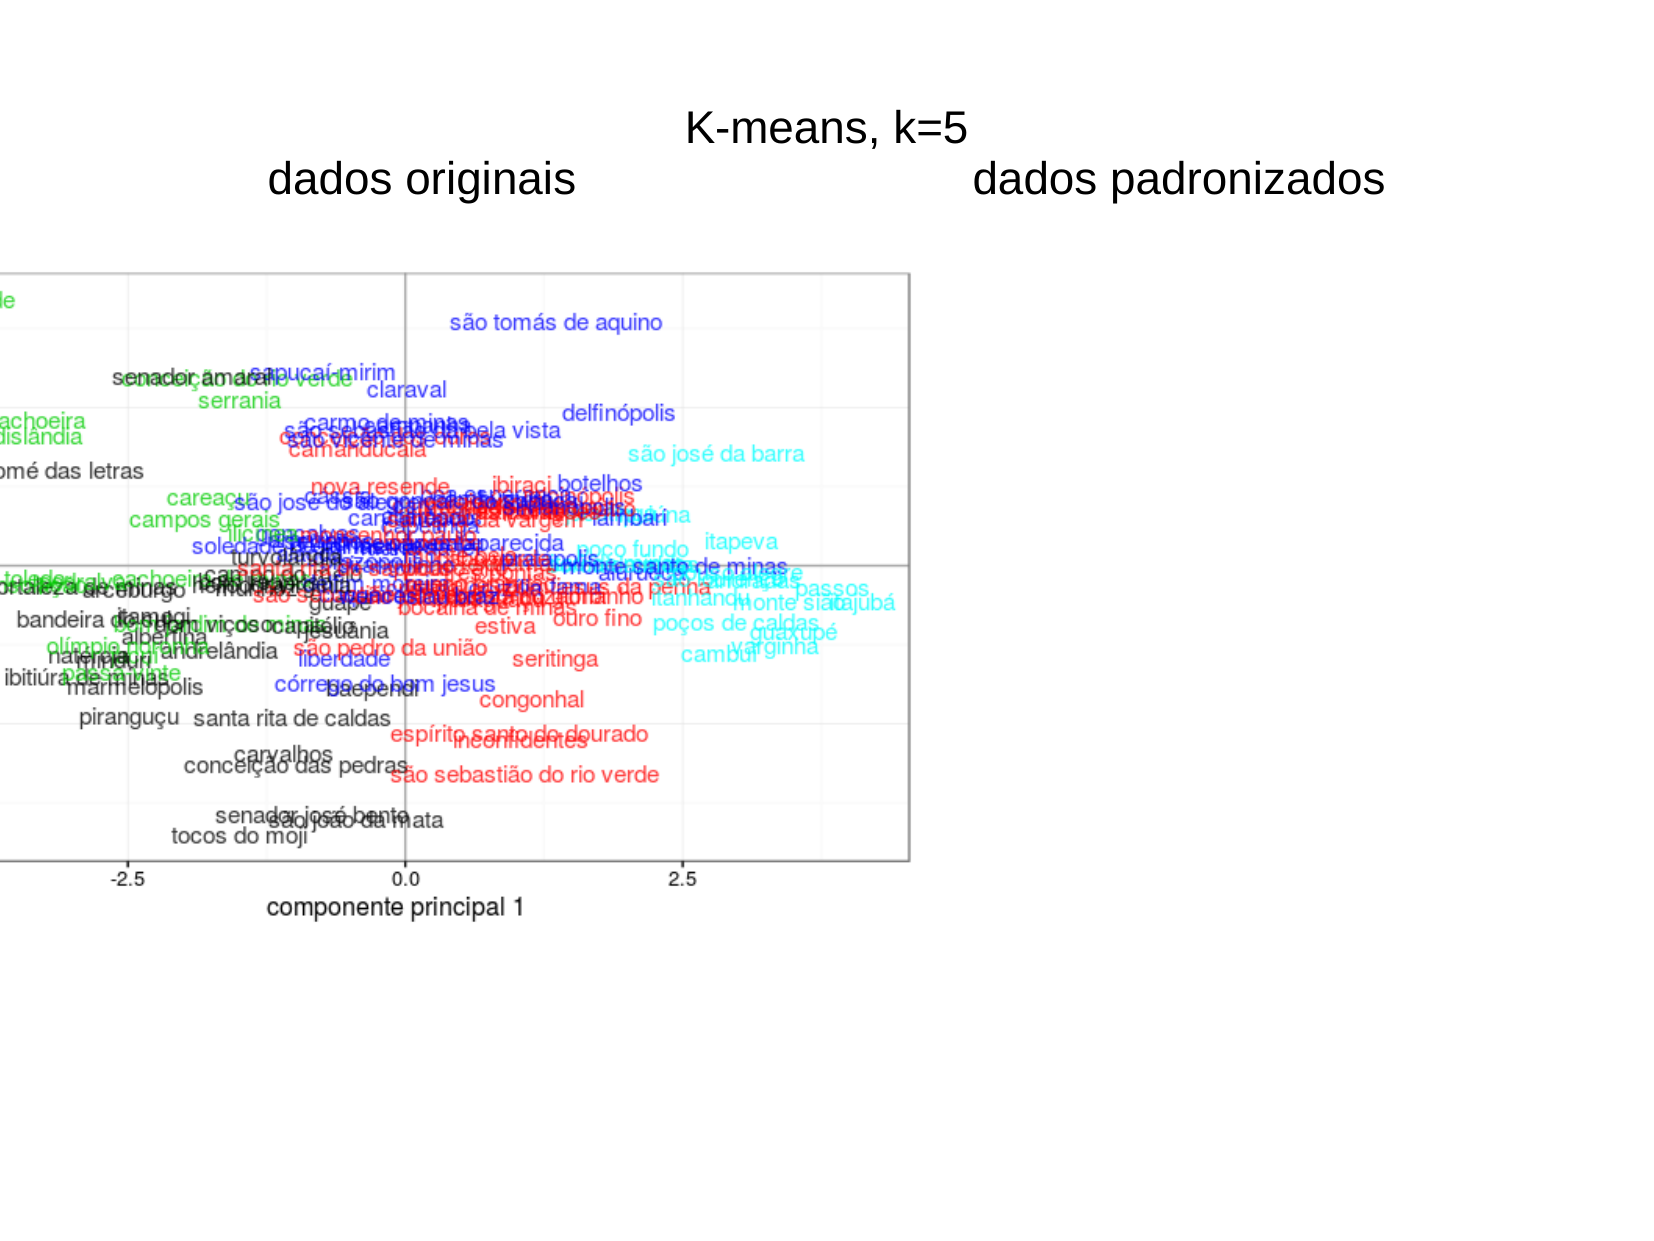

# K-means, k=5 dados originais dados padronizados